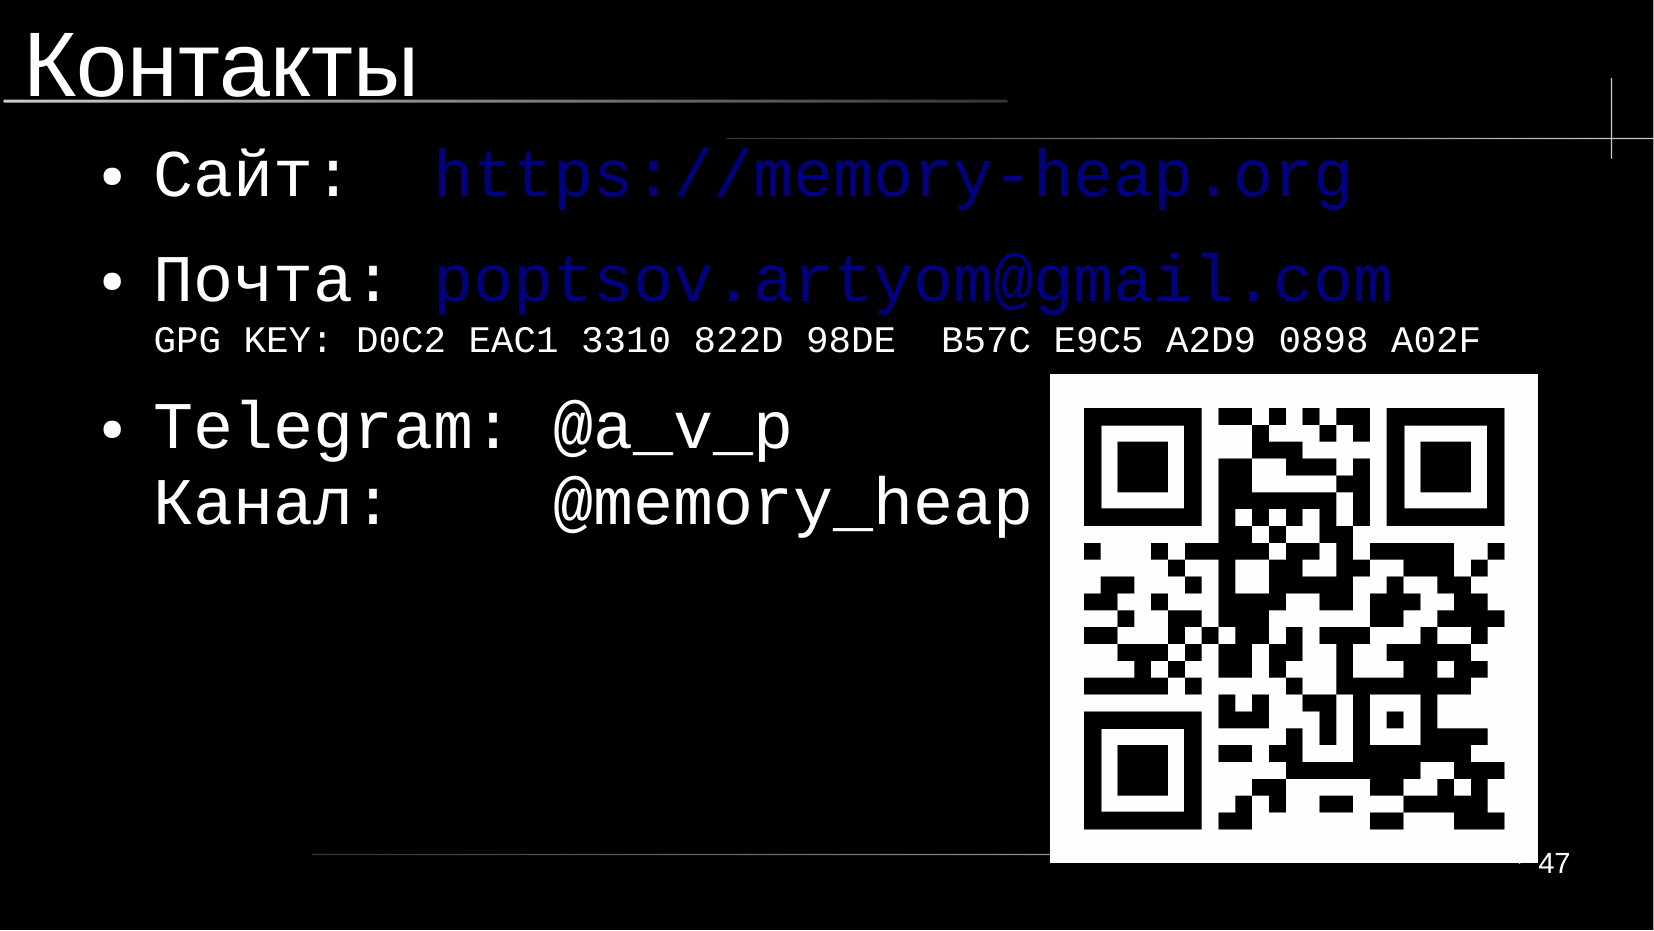

# Контакты
Сайт: https://memory-heap.org
Почта: poptsov.artyom@gmail.com
GPG KEY: D0C2 EAC1 3310 822D 98DE B57C E9C5 A2D9 0898 A02F
Telegram: @a_v_p
Канал: @memory_heap
47